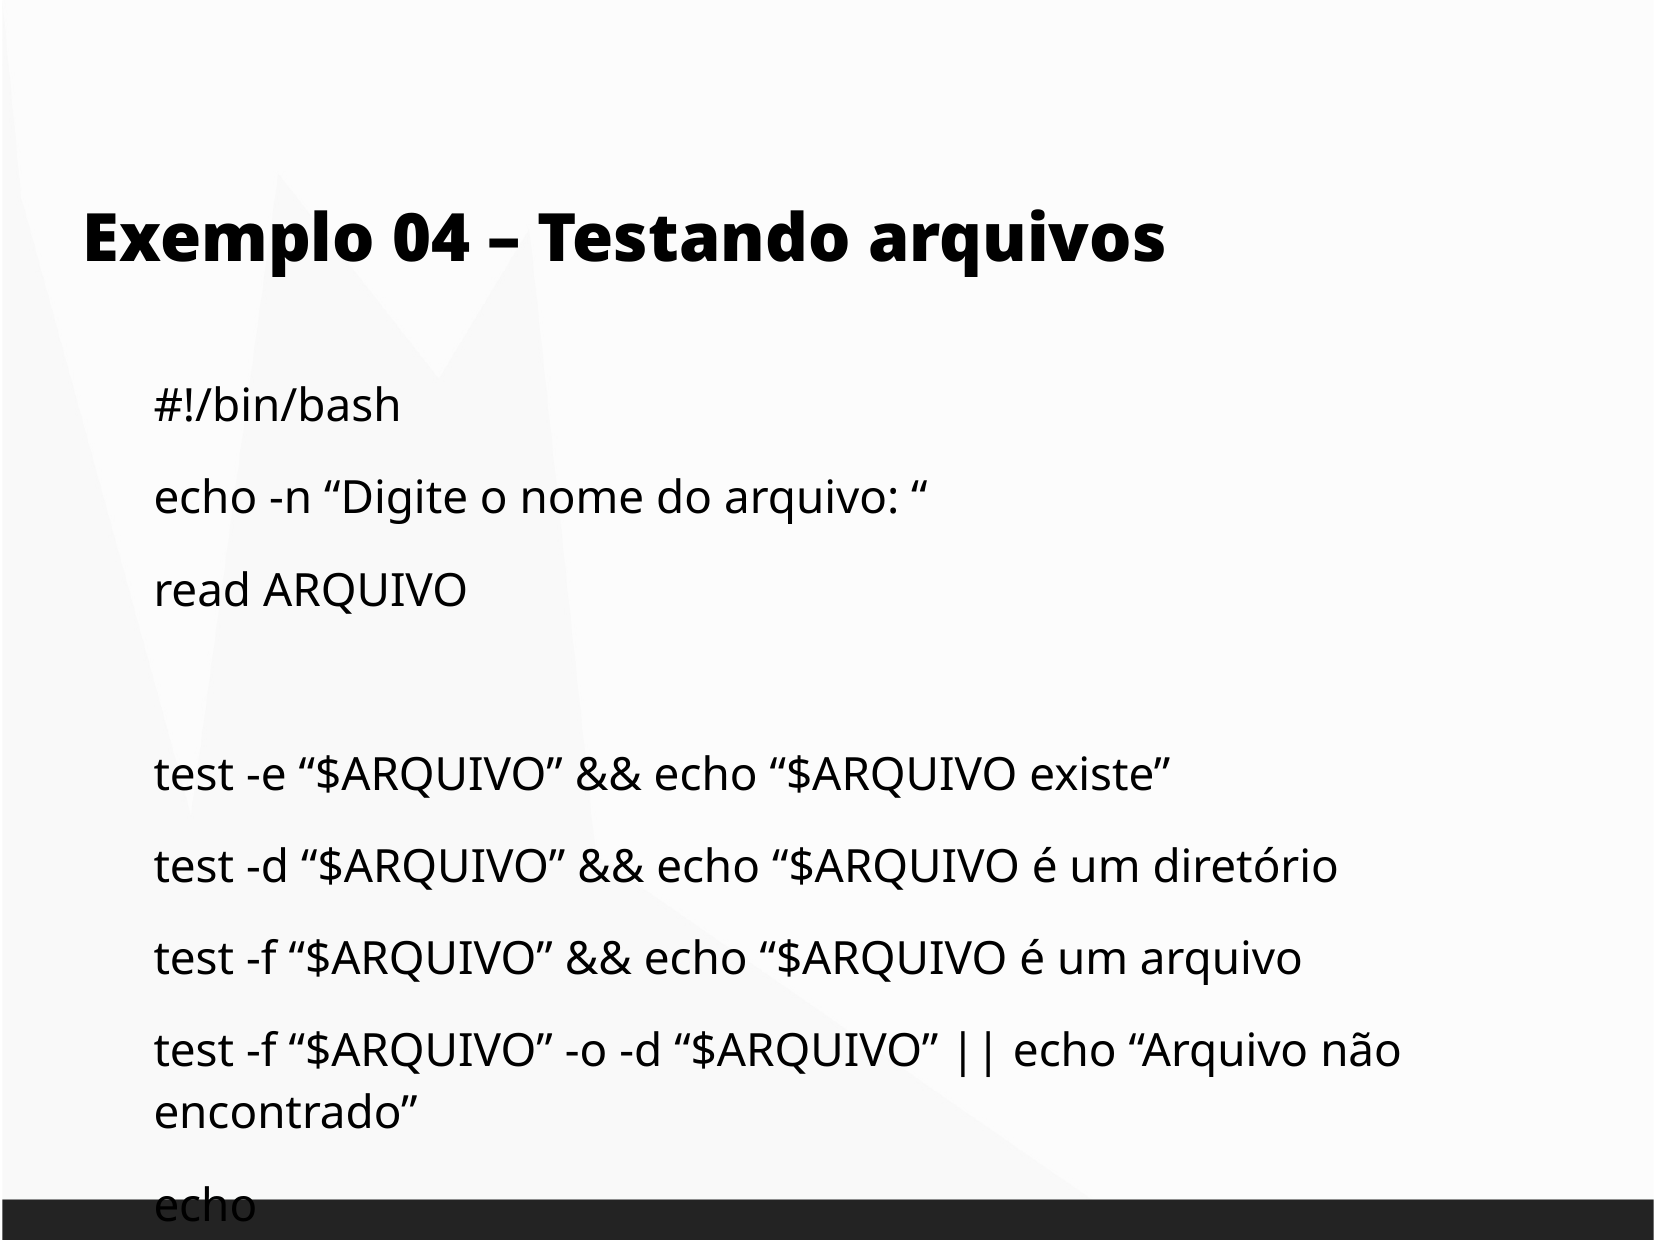

# Exemplo 04 – Testando arquivos
#!/bin/bash
echo -n “Digite o nome do arquivo: “
read ARQUIVO
test -e “$ARQUIVO” && echo “$ARQUIVO existe”
test -d “$ARQUIVO” && echo “$ARQUIVO é um diretório
test -f “$ARQUIVO” && echo “$ARQUIVO é um arquivo
test -f “$ARQUIVO” -o -d “$ARQUIVO” || echo “Arquivo não encontrado”
echo